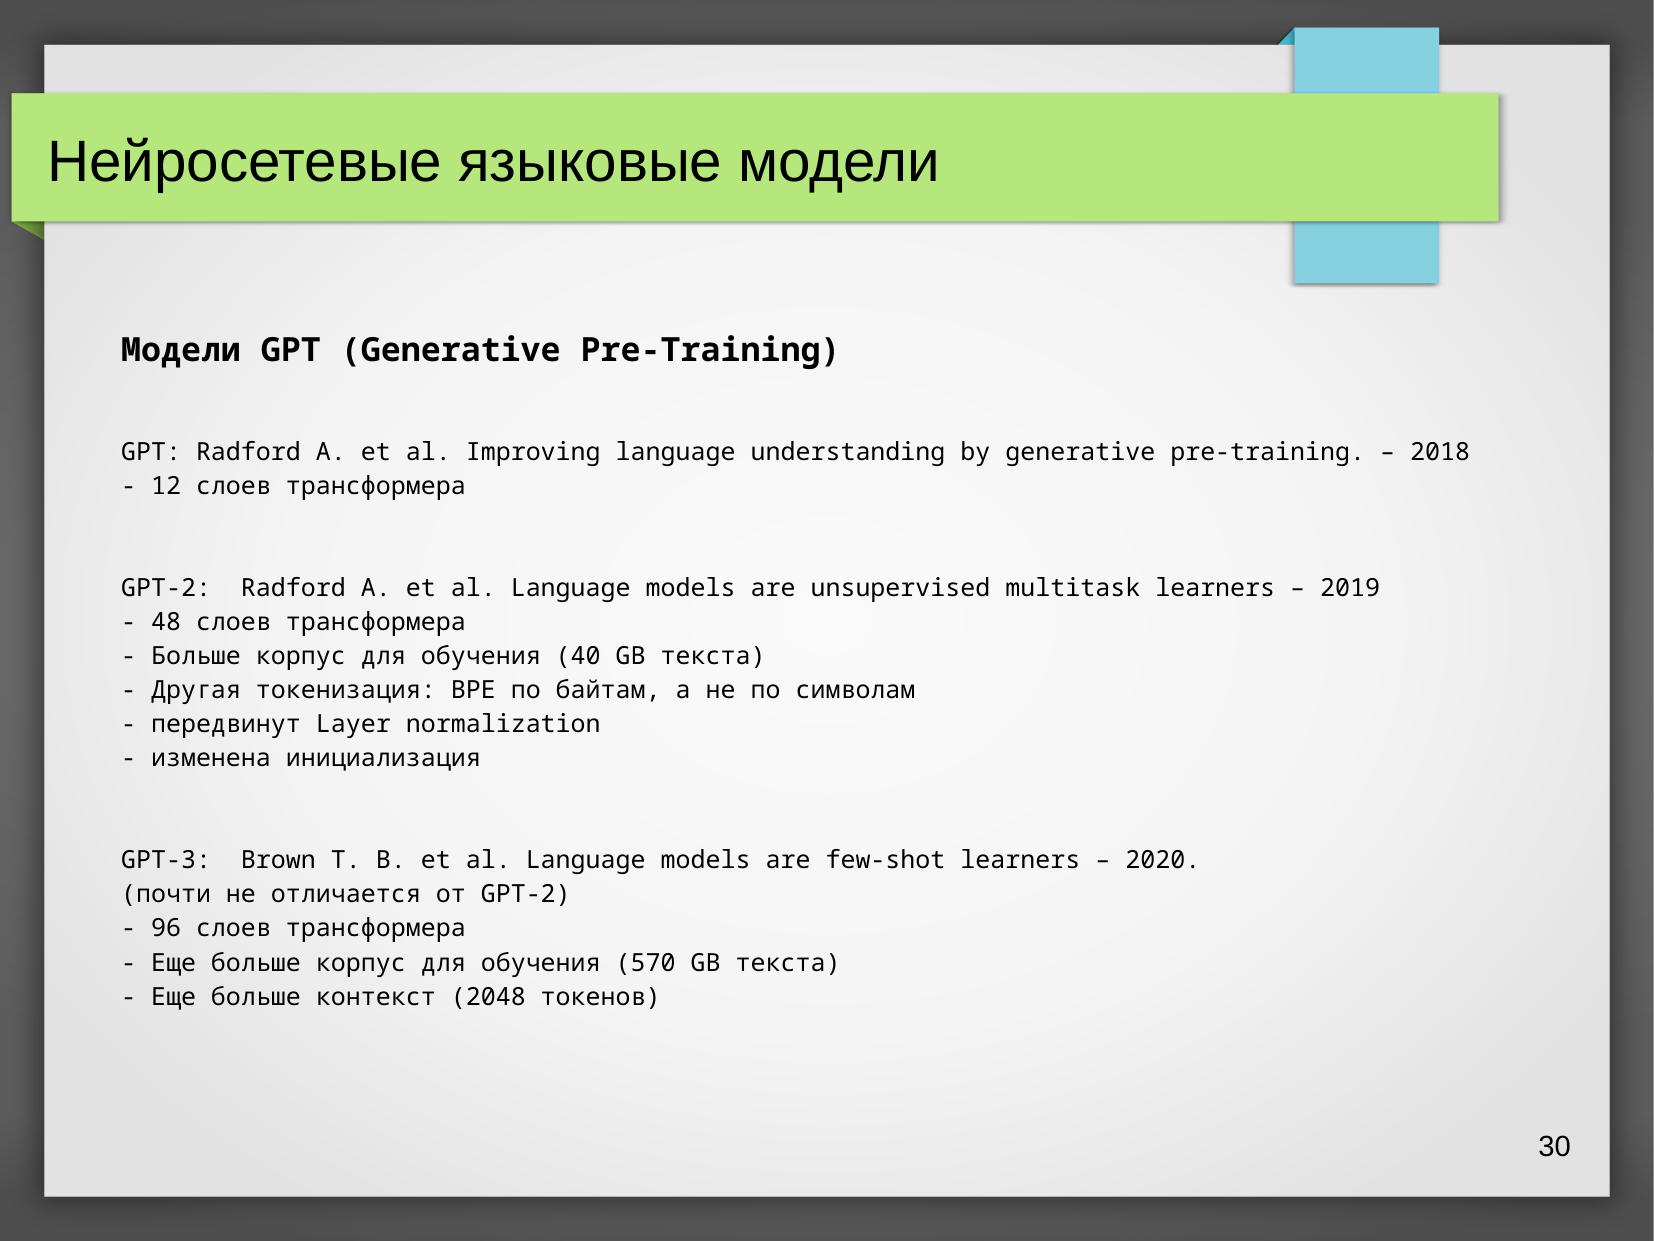

# Нейросетевые языковые модели
Модели GPT (Generative Pre-Training)
GPT: Radford A. et al. Improving language understanding by generative pre-training. – 2018
- 12 слоев трансформера
GPT-2: Radford A. et al. Language models are unsupervised multitask learners – 2019
- 48 слоев трансформера
- Больше корпус для обучения (40 GB текста)
- Другая токенизация: BPE по байтам, а не по символам
- передвинут Layer normalization
- изменена инициализация
GPT-3: Brown T. B. et al. Language models are few-shot learners – 2020.
(почти не отличается от GPT-2)
- 96 слоев трансформера
- Еще больше корпус для обучения (570 GB текста)
- Еще больше контекст (2048 токенов)
30